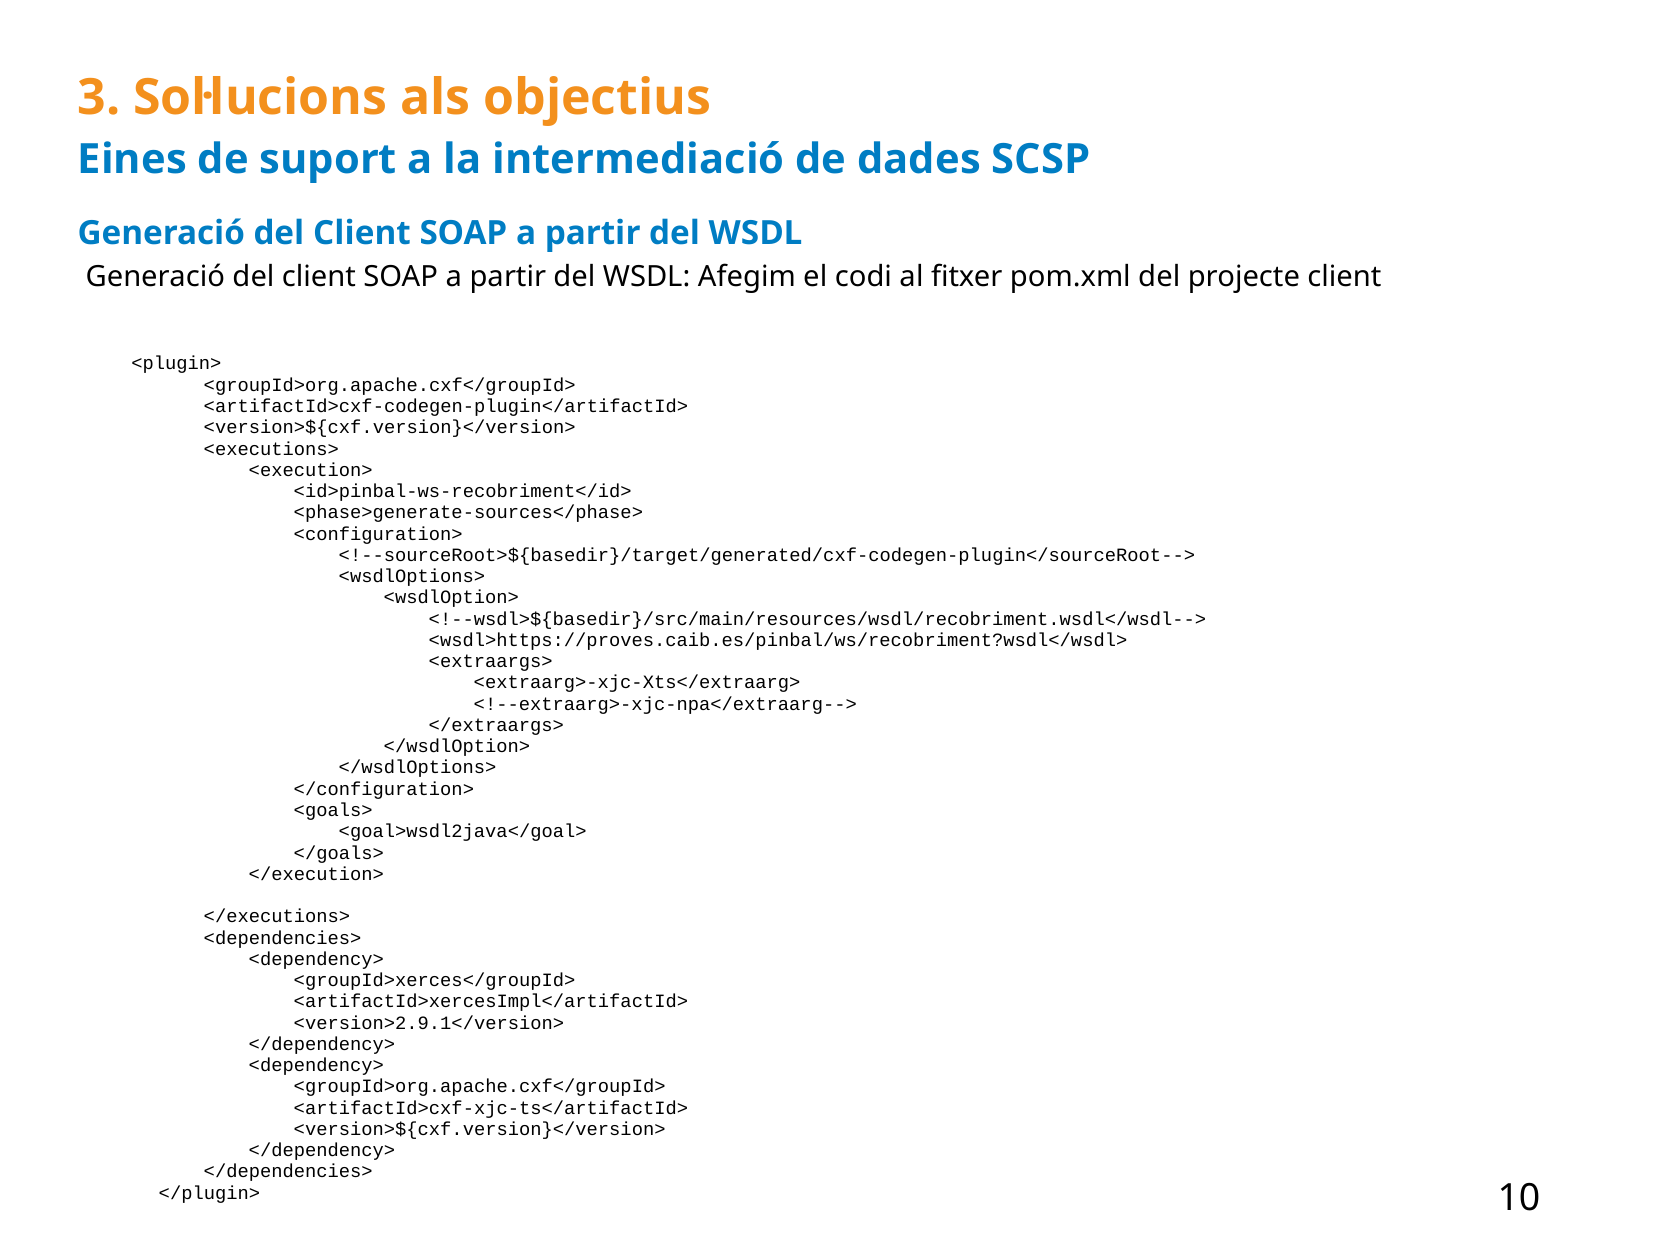

3. Sol·lucions als objectius
Eines de suport a la intermediació de dades SCSP
Generació del Client SOAP a partir del WSDL
Generació del client SOAP a partir del WSDL: Afegim el codi al fitxer pom.xml del projecte client
	 <plugin>
 <groupId>org.apache.cxf</groupId>
 <artifactId>cxf-codegen-plugin</artifactId>
 <version>${cxf.version}</version>
 <executions>
 <execution>
 <id>pinbal-ws-recobriment</id>
 <phase>generate-sources</phase>
 <configuration>
 <!--sourceRoot>${basedir}/target/generated/cxf-codegen-plugin</sourceRoot-->
 <wsdlOptions>
 <wsdlOption>
 <!--wsdl>${basedir}/src/main/resources/wsdl/recobriment.wsdl</wsdl-->
 <wsdl>https://proves.caib.es/pinbal/ws/recobriment?wsdl</wsdl>
 <extraargs>
 <extraarg>-xjc-Xts</extraarg>
 <!--extraarg>-xjc-npa</extraarg-->
 </extraargs>
 </wsdlOption>
 </wsdlOptions>
 </configuration>
 <goals>
 <goal>wsdl2java</goal>
 </goals>
 </execution>
 </executions>
 <dependencies>
 <dependency>
 <groupId>xerces</groupId>
 <artifactId>xercesImpl</artifactId>
 <version>2.9.1</version>
 </dependency>
 <dependency>
 <groupId>org.apache.cxf</groupId>
 <artifactId>cxf-xjc-ts</artifactId>
 <version>${cxf.version}</version>
 </dependency>
 </dependencies>
 </plugin>